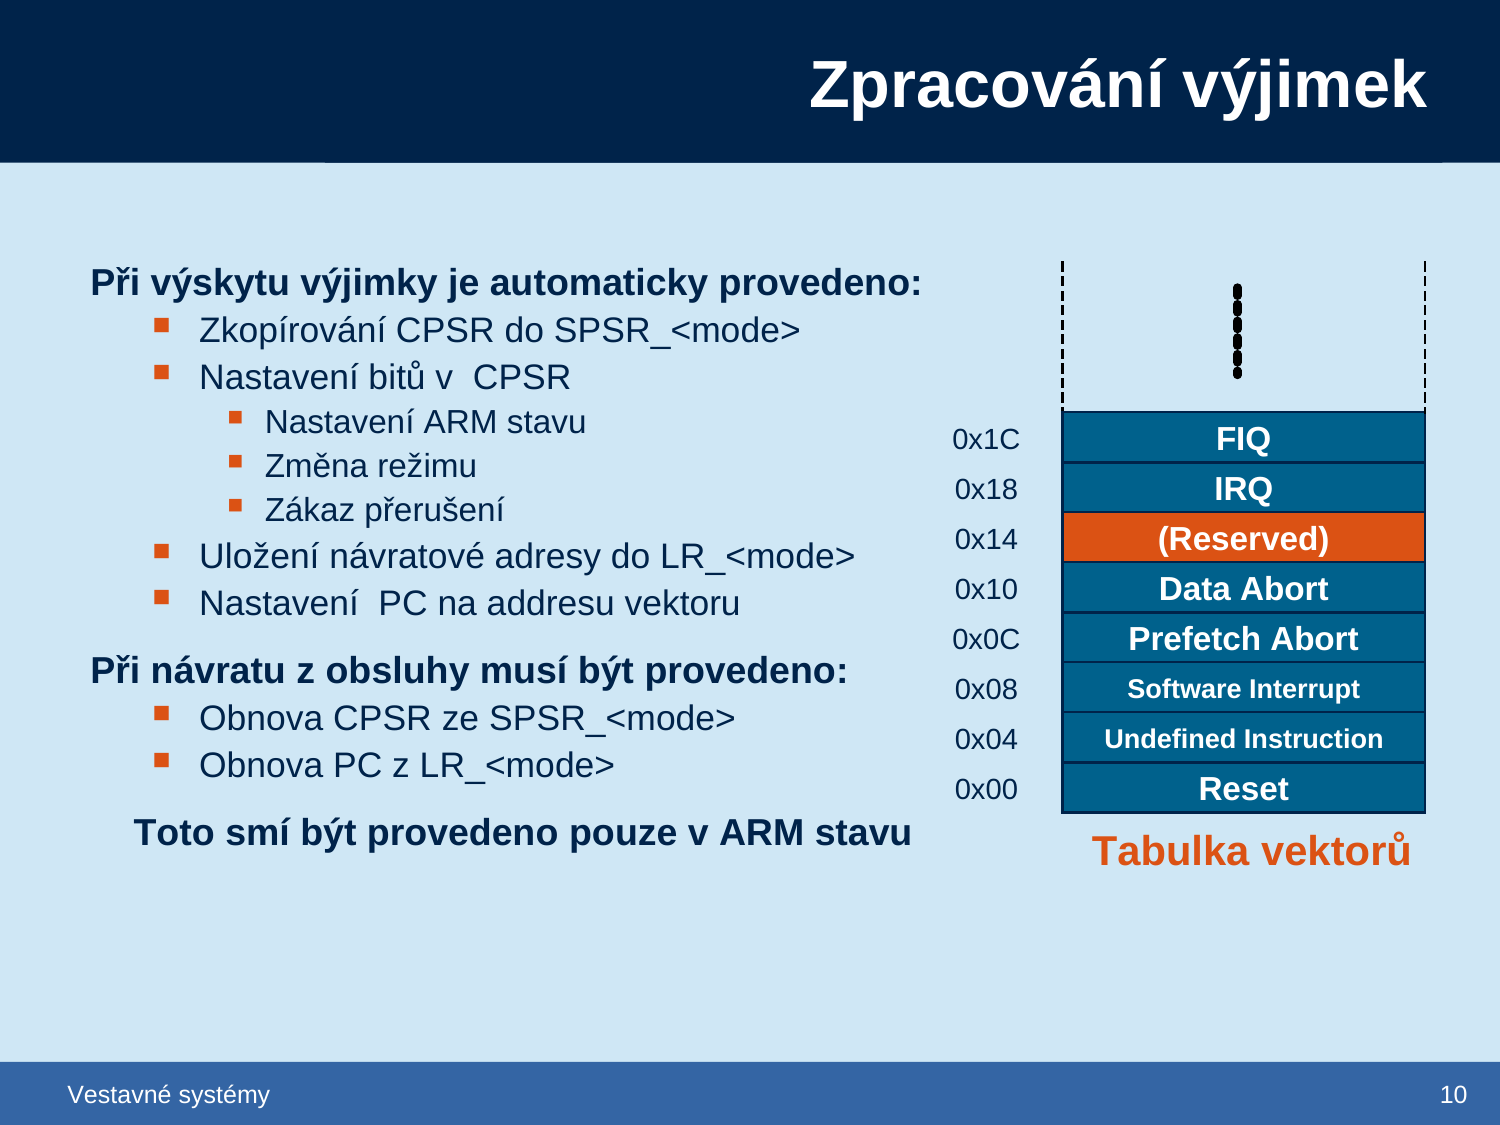

# Zpracování výjimek
Při výskytu výjimky je automaticky provedeno:
Zkopírování CPSR do SPSR_<mode>
Nastavení bitů v CPSR
Nastavení ARM stavu
Změna režimu
Zákaz přerušení
Uložení návratové adresy do LR_<mode>
Nastavení PC na addresu vektoru
Při návratu z obsluhy musí být provedeno:
Obnova CPSR ze SPSR_<mode>
Obnova PC z LR_<mode>
	Toto smí být provedeno pouze v ARM stavu
0x1C
0x18
0x14
0x10
0x0C
0x08
0x04
0x00
FIQ
IRQ
(Reserved)
Data Abort
Prefetch Abort
Software Interrupt
Undefined Instruction
Reset
Tabulka vektorů